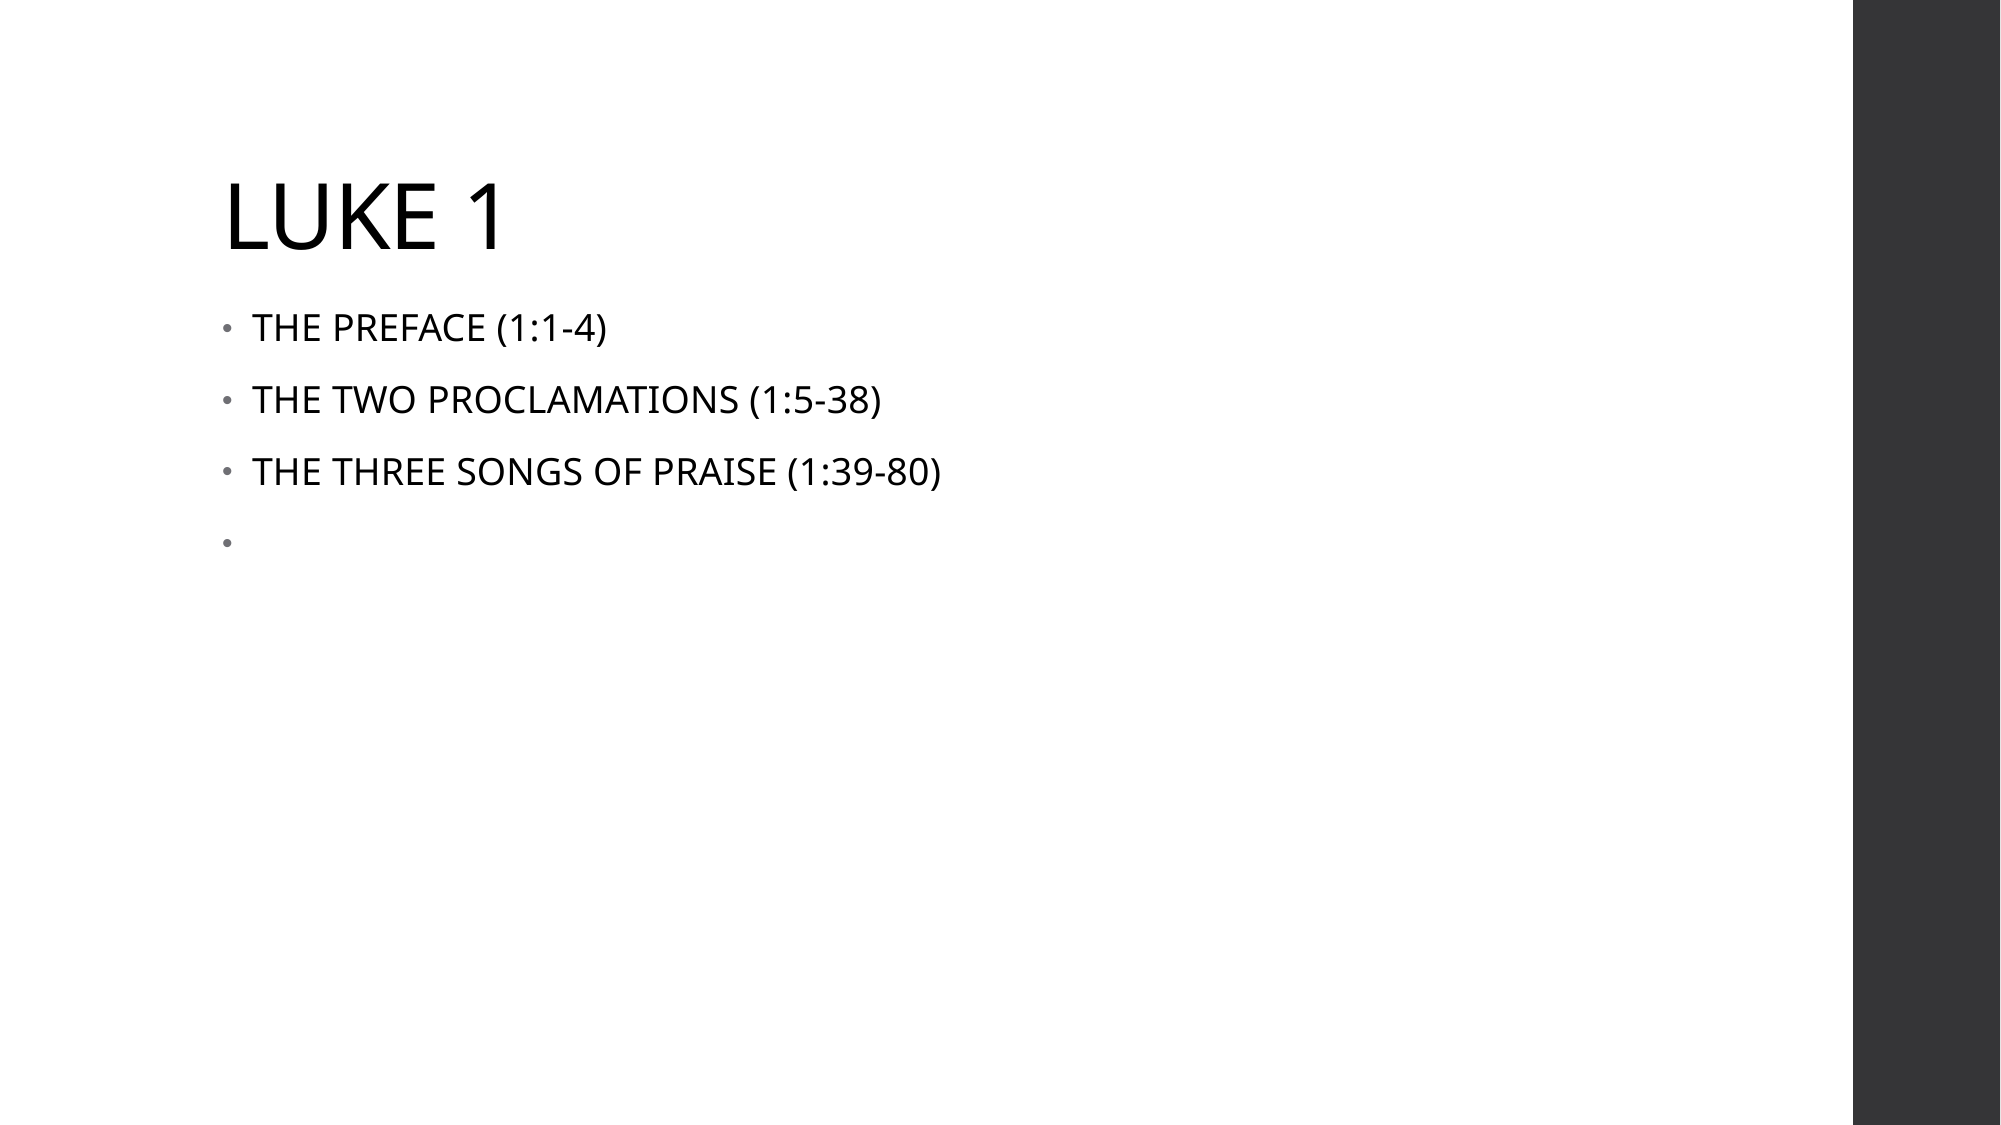

# LUKE 1
THE PREFACE (1:1-4)
THE TWO PROCLAMATIONS (1:5-38)
THE THREE SONGS OF PRAISE (1:39-80)